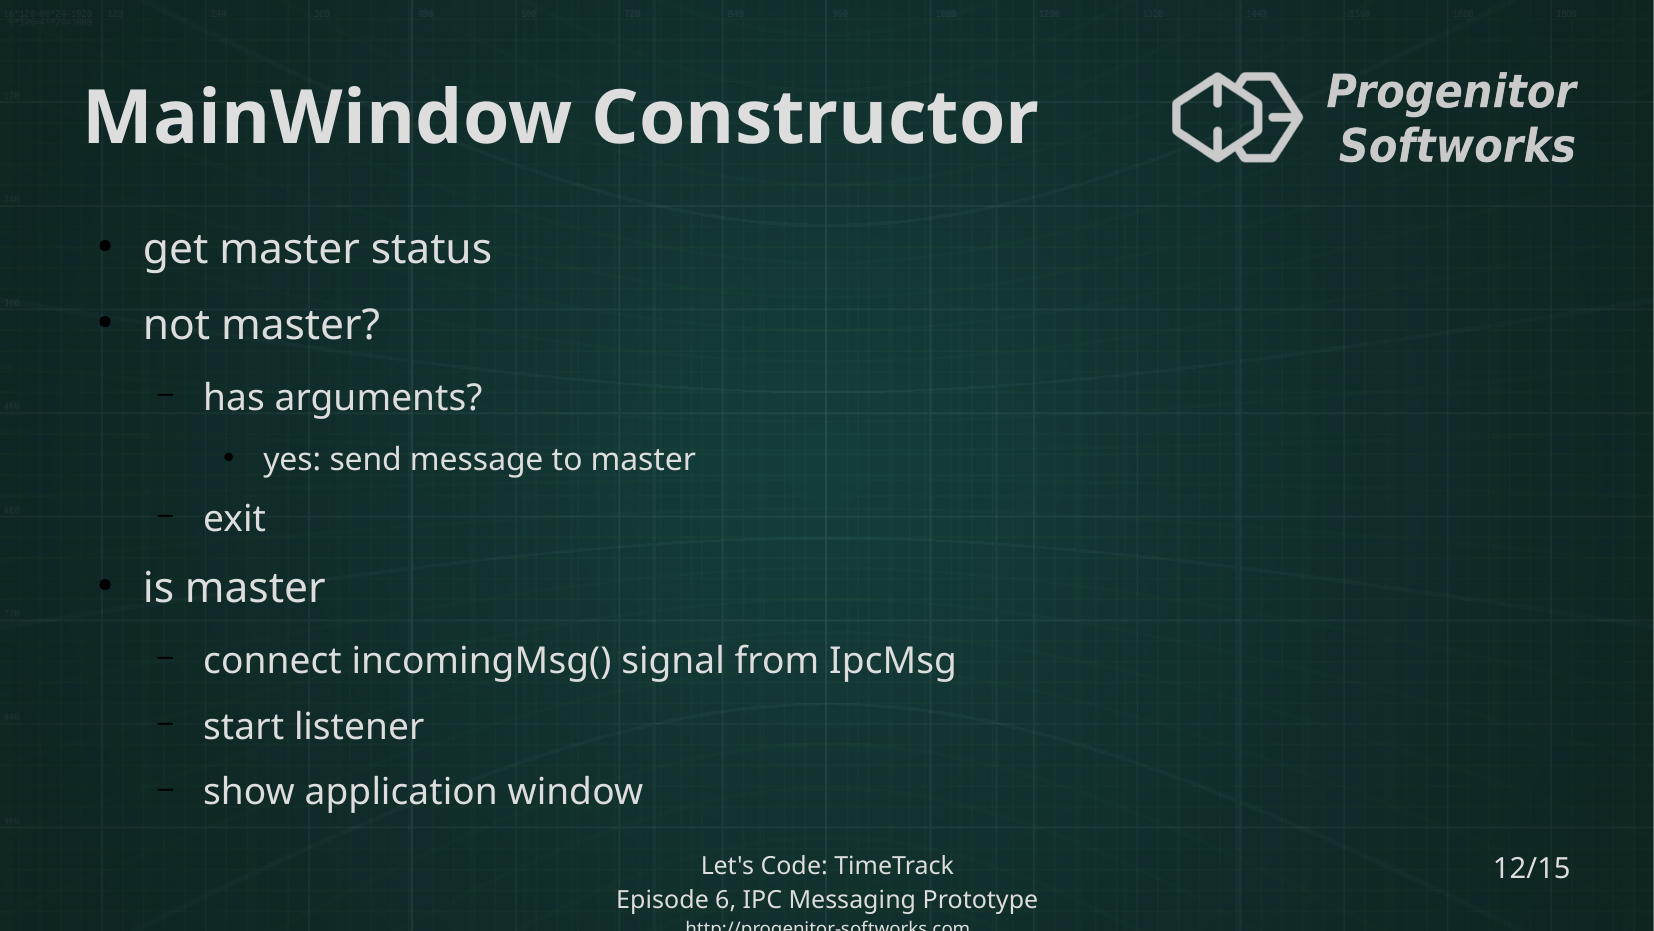

# MainWindow Constructor
get master status
not master?
has arguments?
yes: send message to master
exit
is master
connect incomingMsg() signal from IpcMsg
start listener
show application window
12